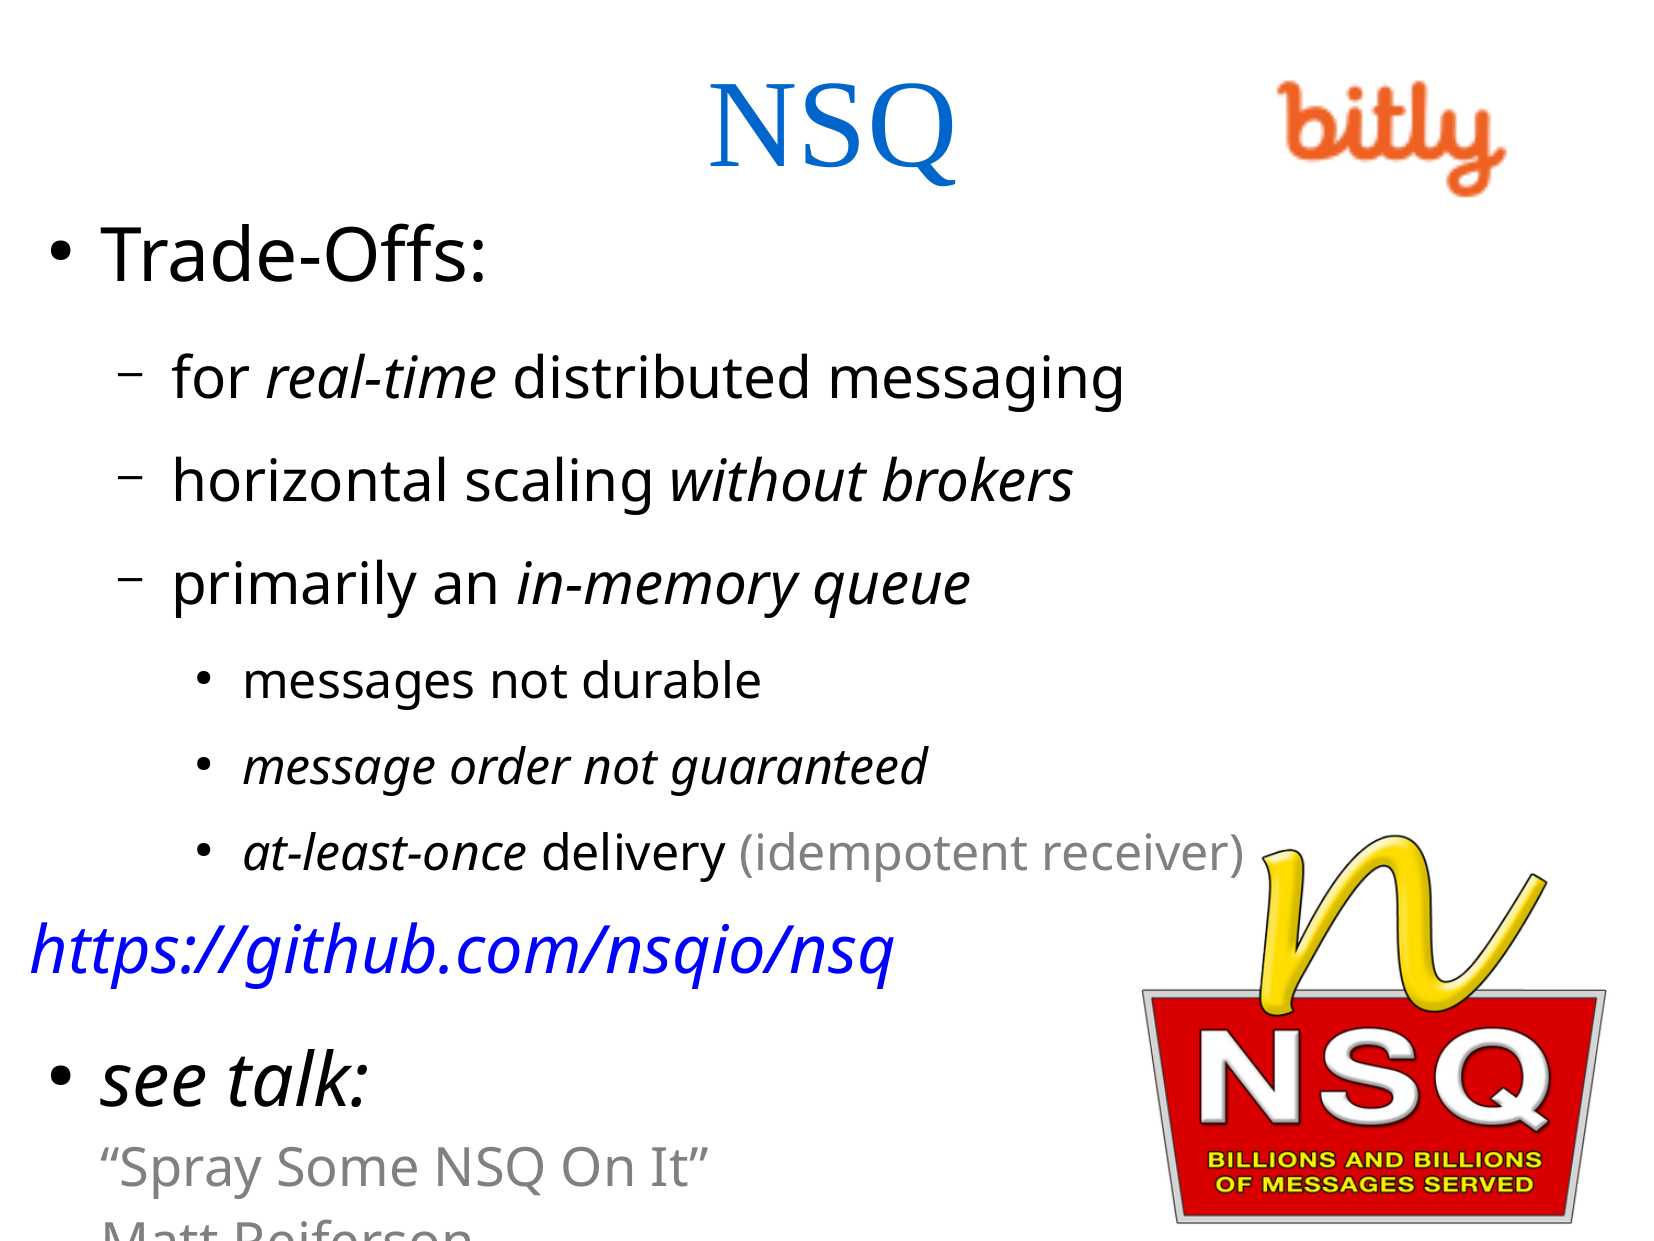

# NSQ
Trade-Offs:
for real-time distributed messaging
horizontal scaling without brokers
primarily an in-memory queue
messages not durable
message order not guaranteed
at-least-once delivery (idempotent receiver)
https://github.com/nsqio/nsq
see talk:
“Spray Some NSQ On It”
Matt Reiferson
GopherCon 2014